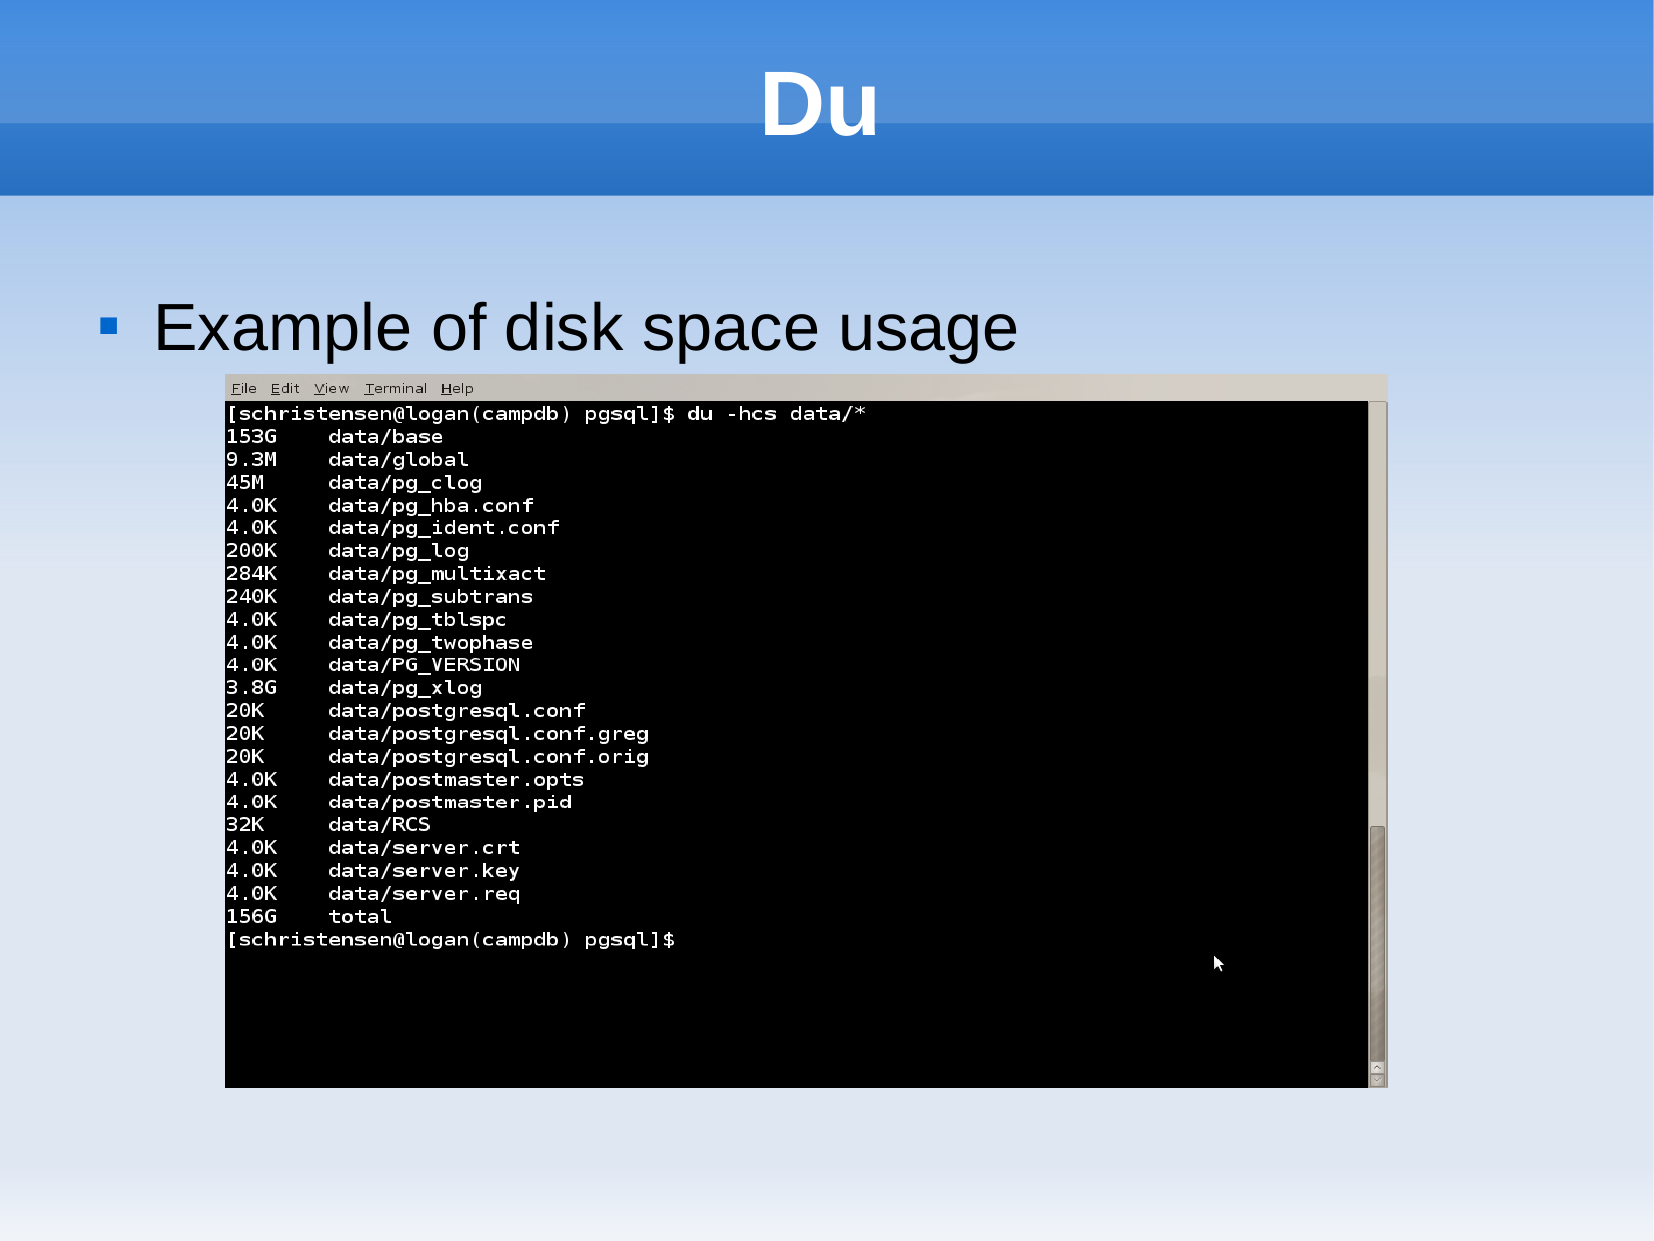

# Du
Example of disk space usage